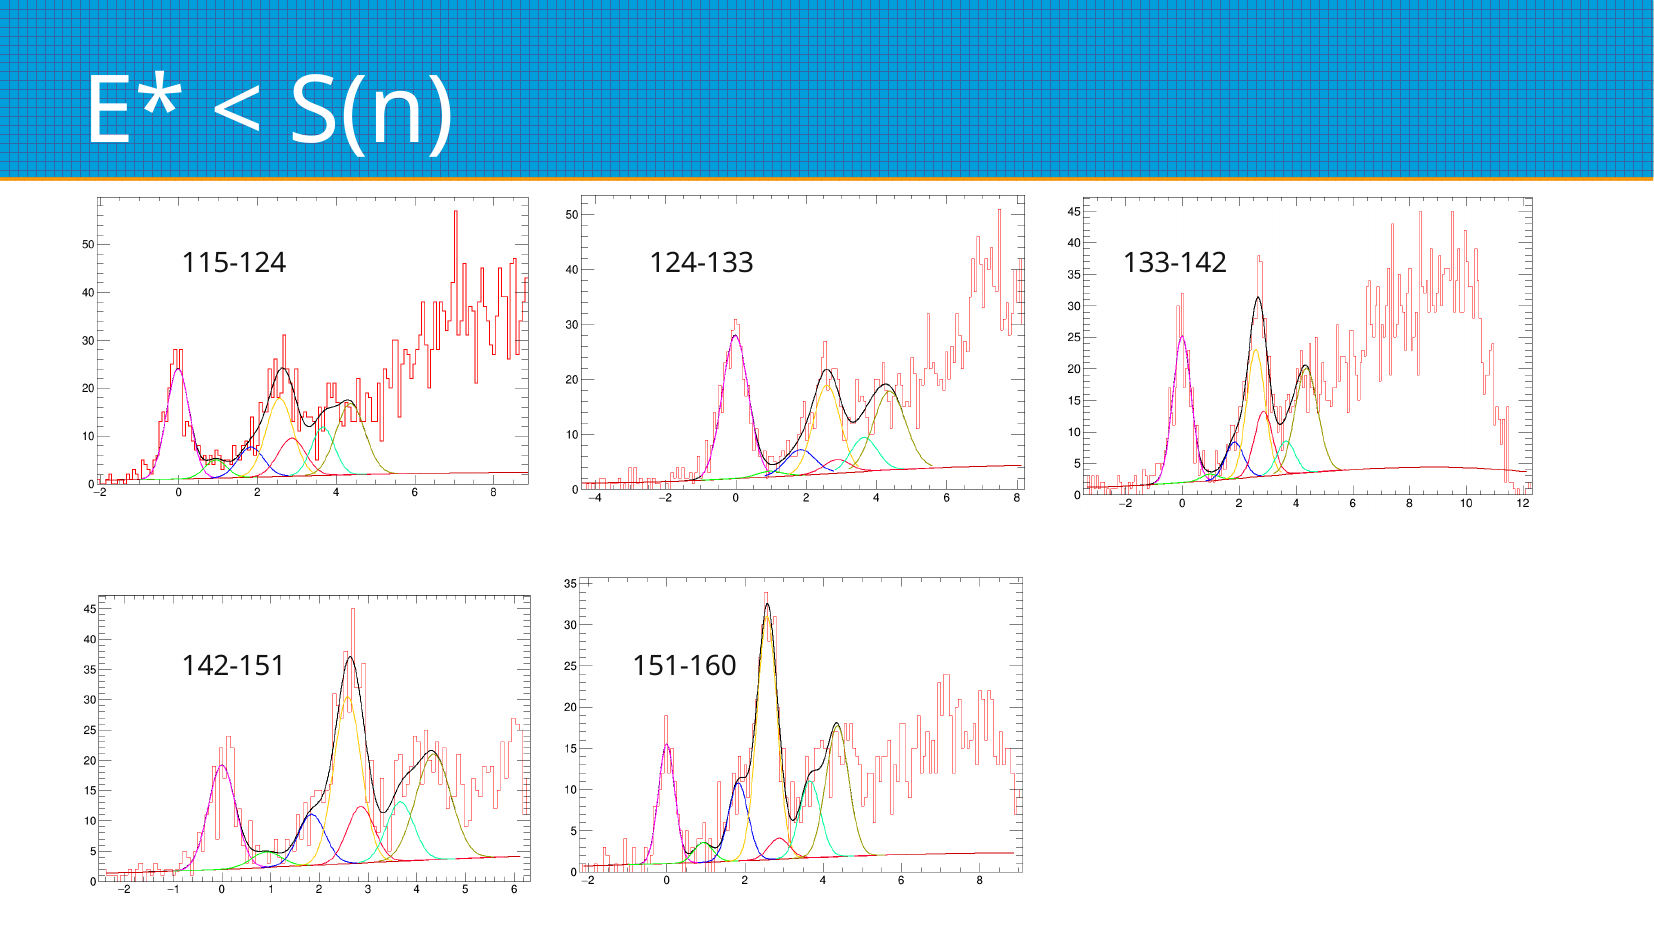

# E* < S(n)
115-124
124-133
133-142
142-151
151-160